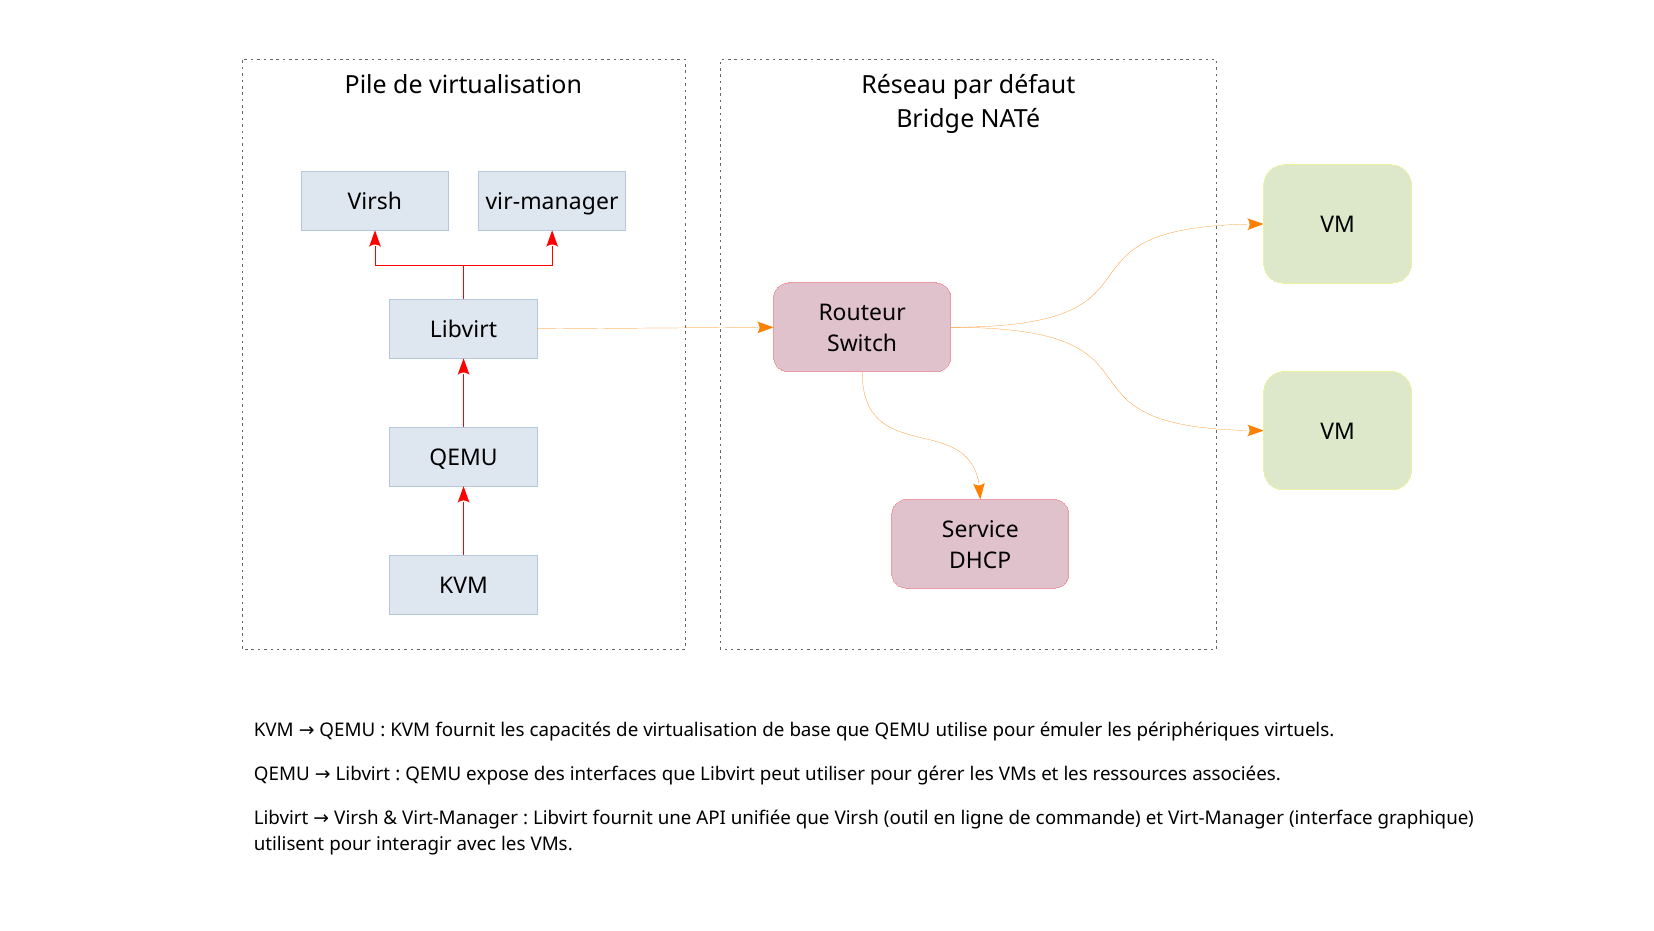

Pile de virtualisation
Réseau par défaut
Bridge NATé
VM
Virsh
vir-manager
Routeur
Switch
Libvirt
VM
QEMU
Service
DHCP
KVM
KVM → QEMU : KVM fournit les capacités de virtualisation de base que QEMU utilise pour émuler les périphériques virtuels.
QEMU → Libvirt : QEMU expose des interfaces que Libvirt peut utiliser pour gérer les VMs et les ressources associées.
Libvirt → Virsh & Virt-Manager : Libvirt fournit une API unifiée que Virsh (outil en ligne de commande) et Virt-Manager (interface graphique) utilisent pour interagir avec les VMs.